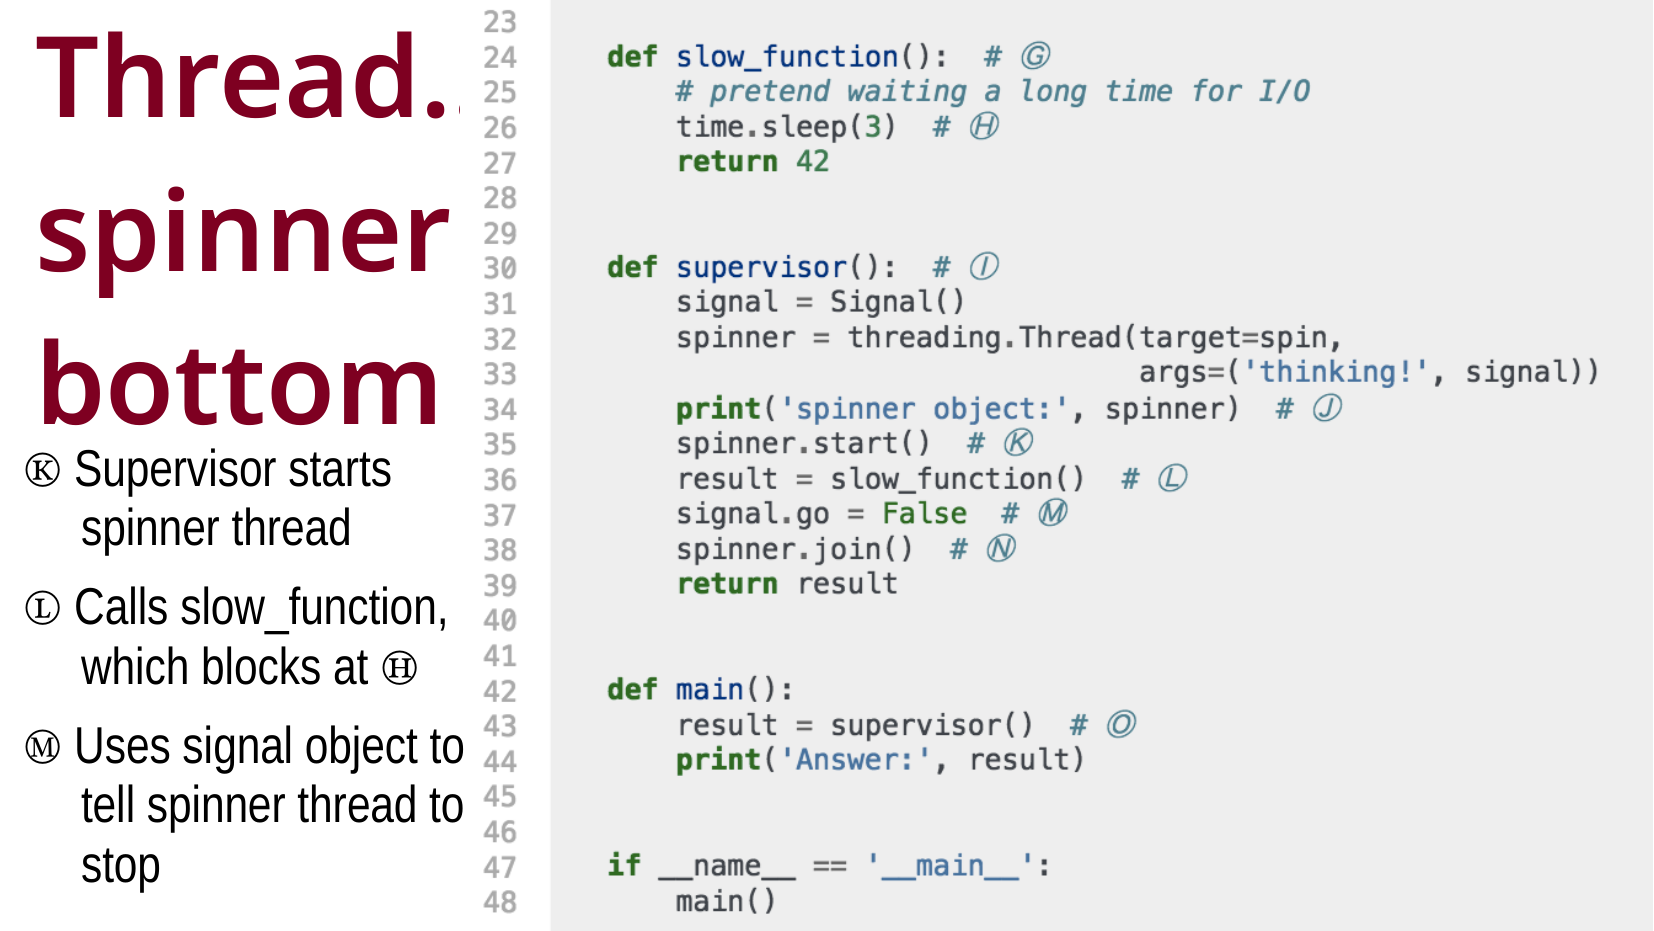

# Thread... spinner bottom
Ⓚ Supervisor starts spinner thread
Ⓛ Calls slow_function, which blocks at Ⓗ
Ⓜ Uses signal object to tell spinner thread to stop